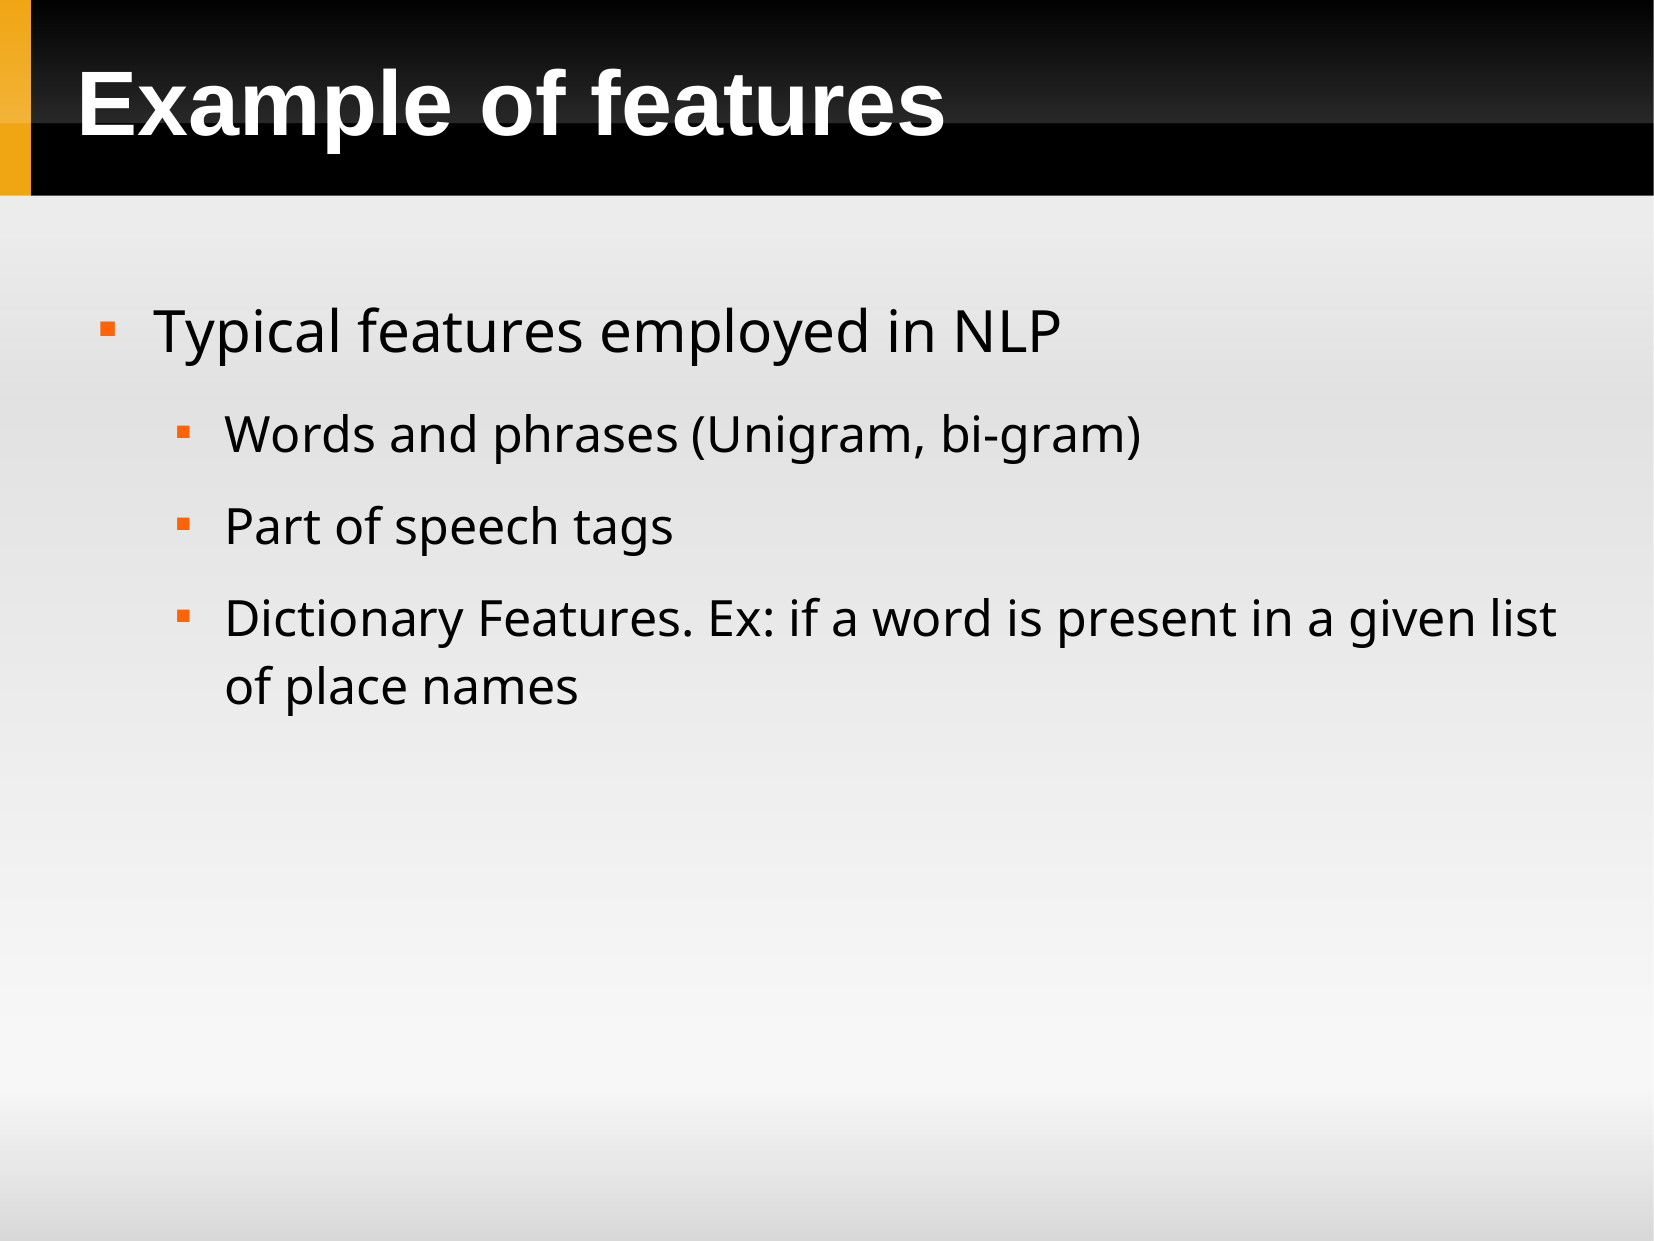

# Example of features
Typical features employed in NLP
Words and phrases (Unigram, bi-gram)
Part of speech tags
Dictionary Features. Ex: if a word is present in a given list of place names